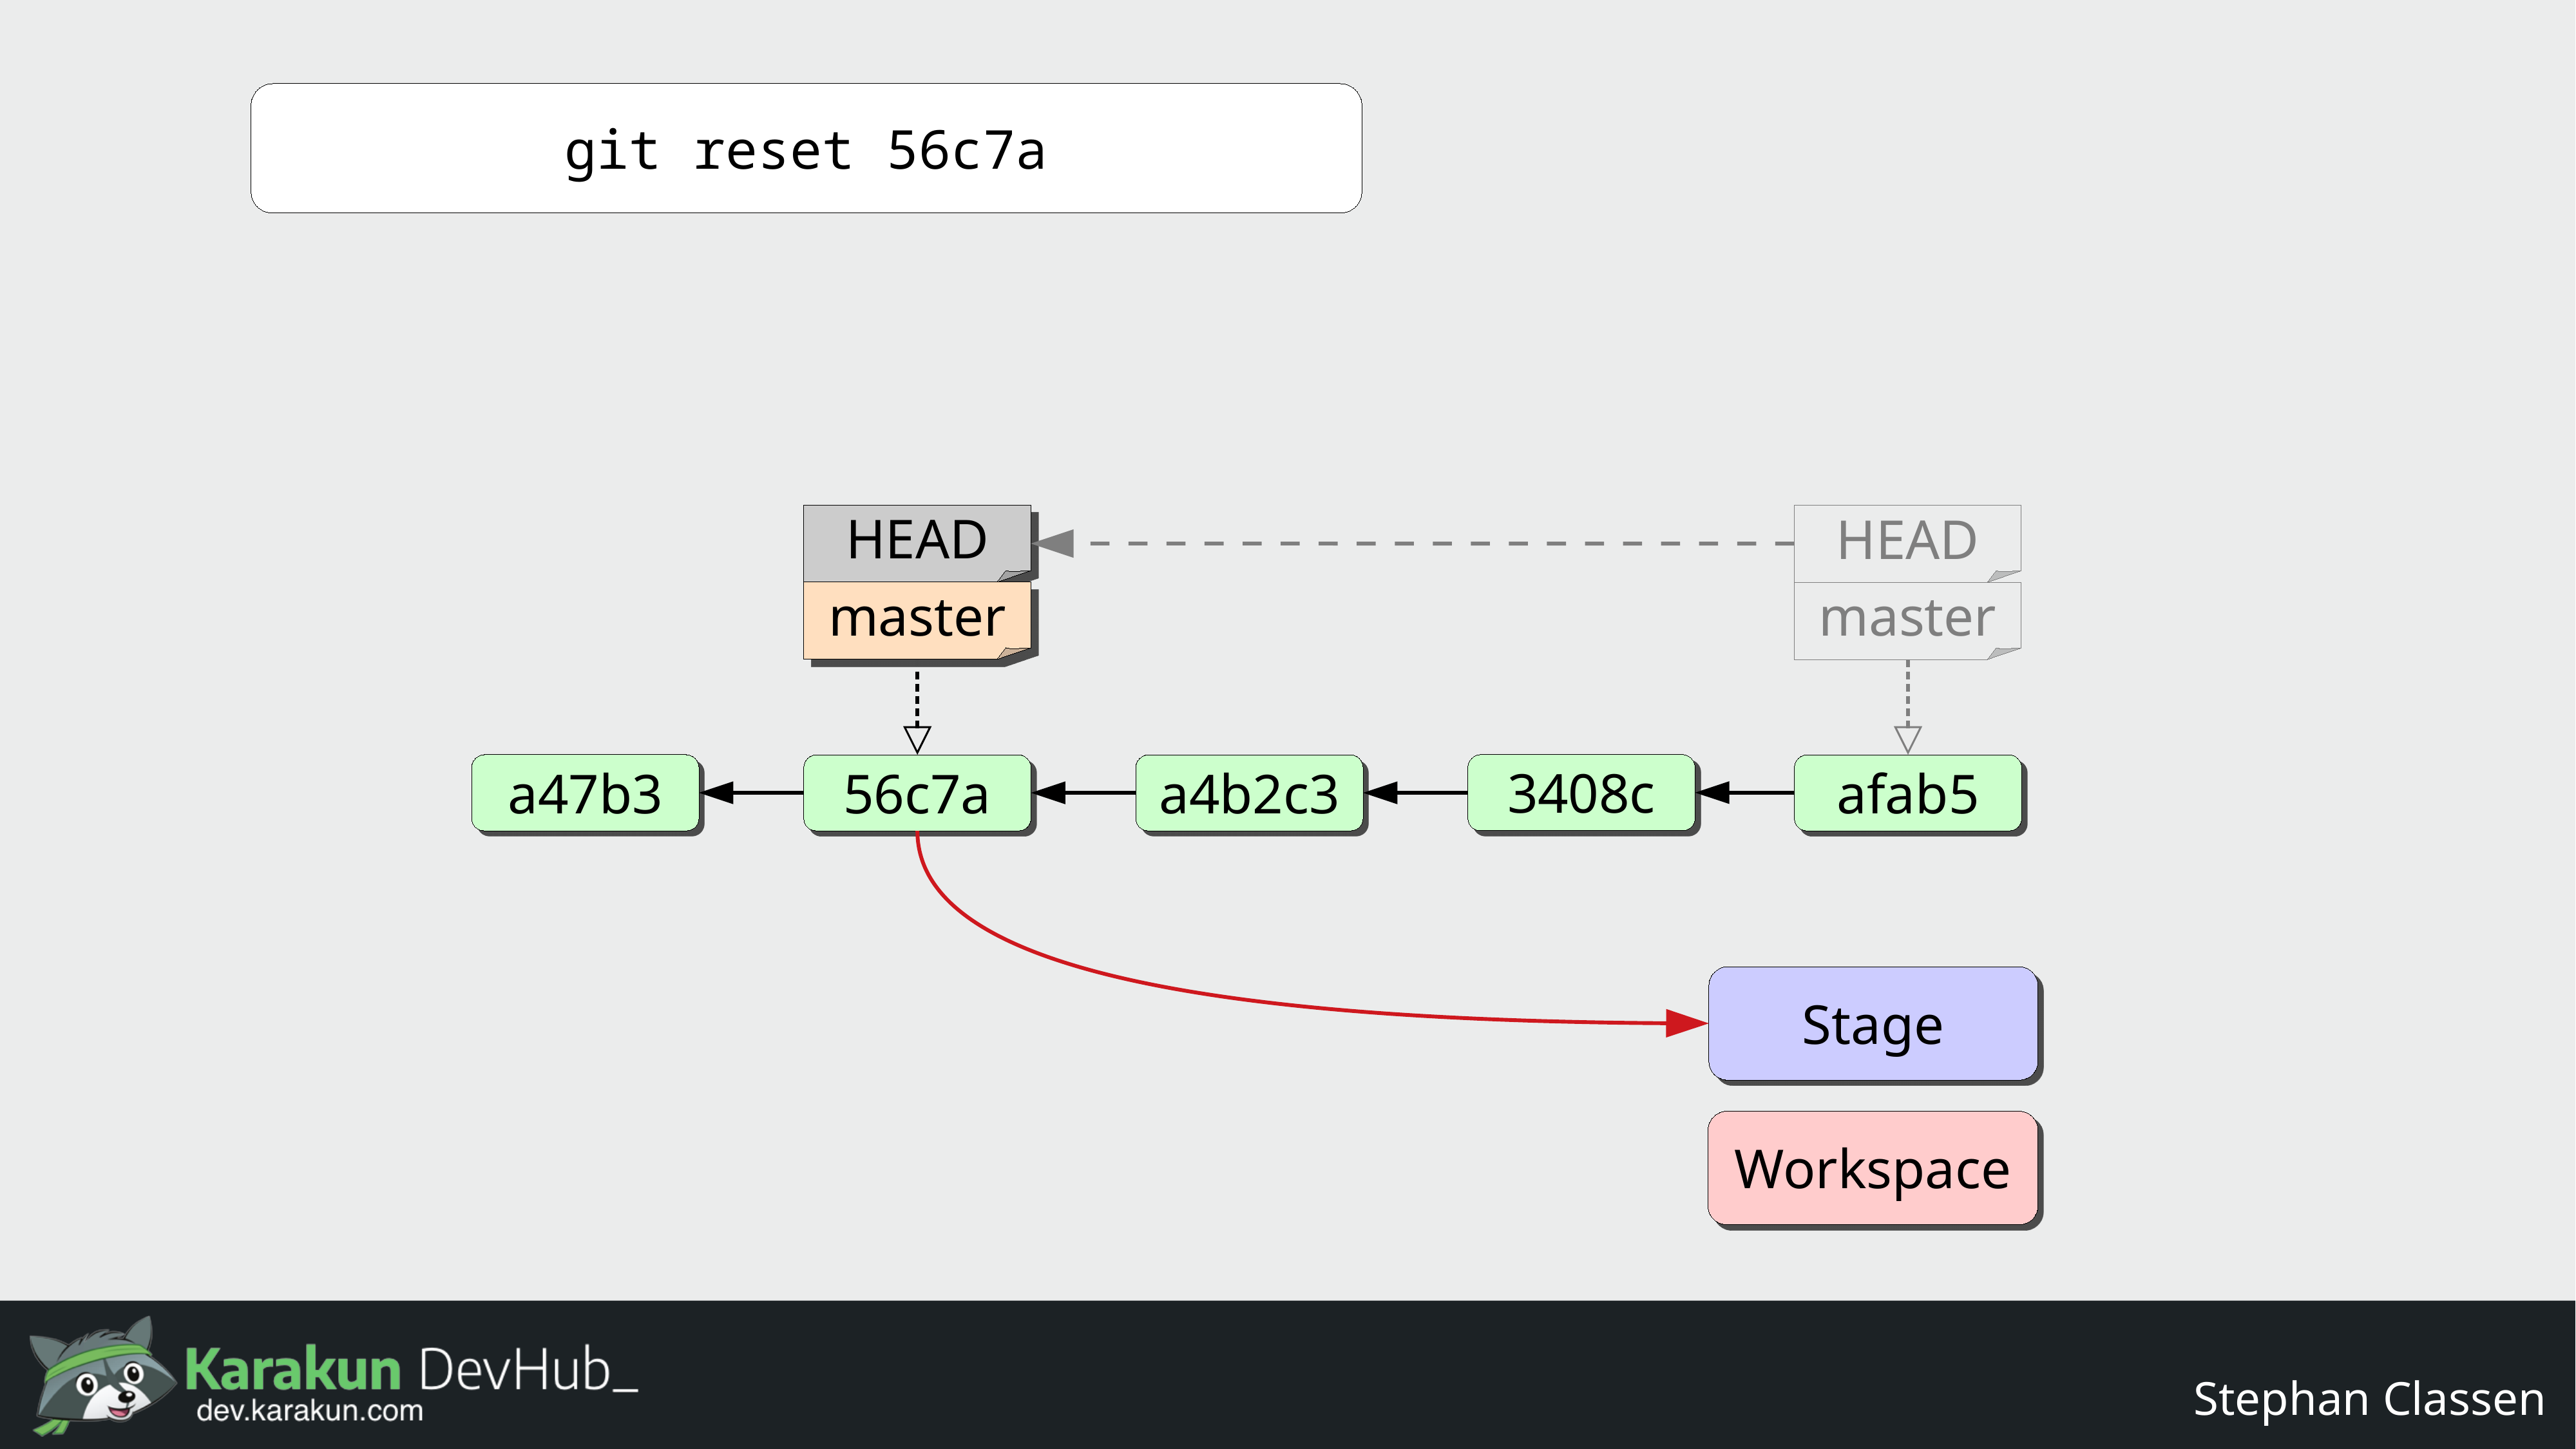

git reset 56c7a
HEAD
HEAD
master
master
3408c
a47b3
56c7a
a4b2c3
afab5
Stage
Workspace
Stephan Classen
ddddd